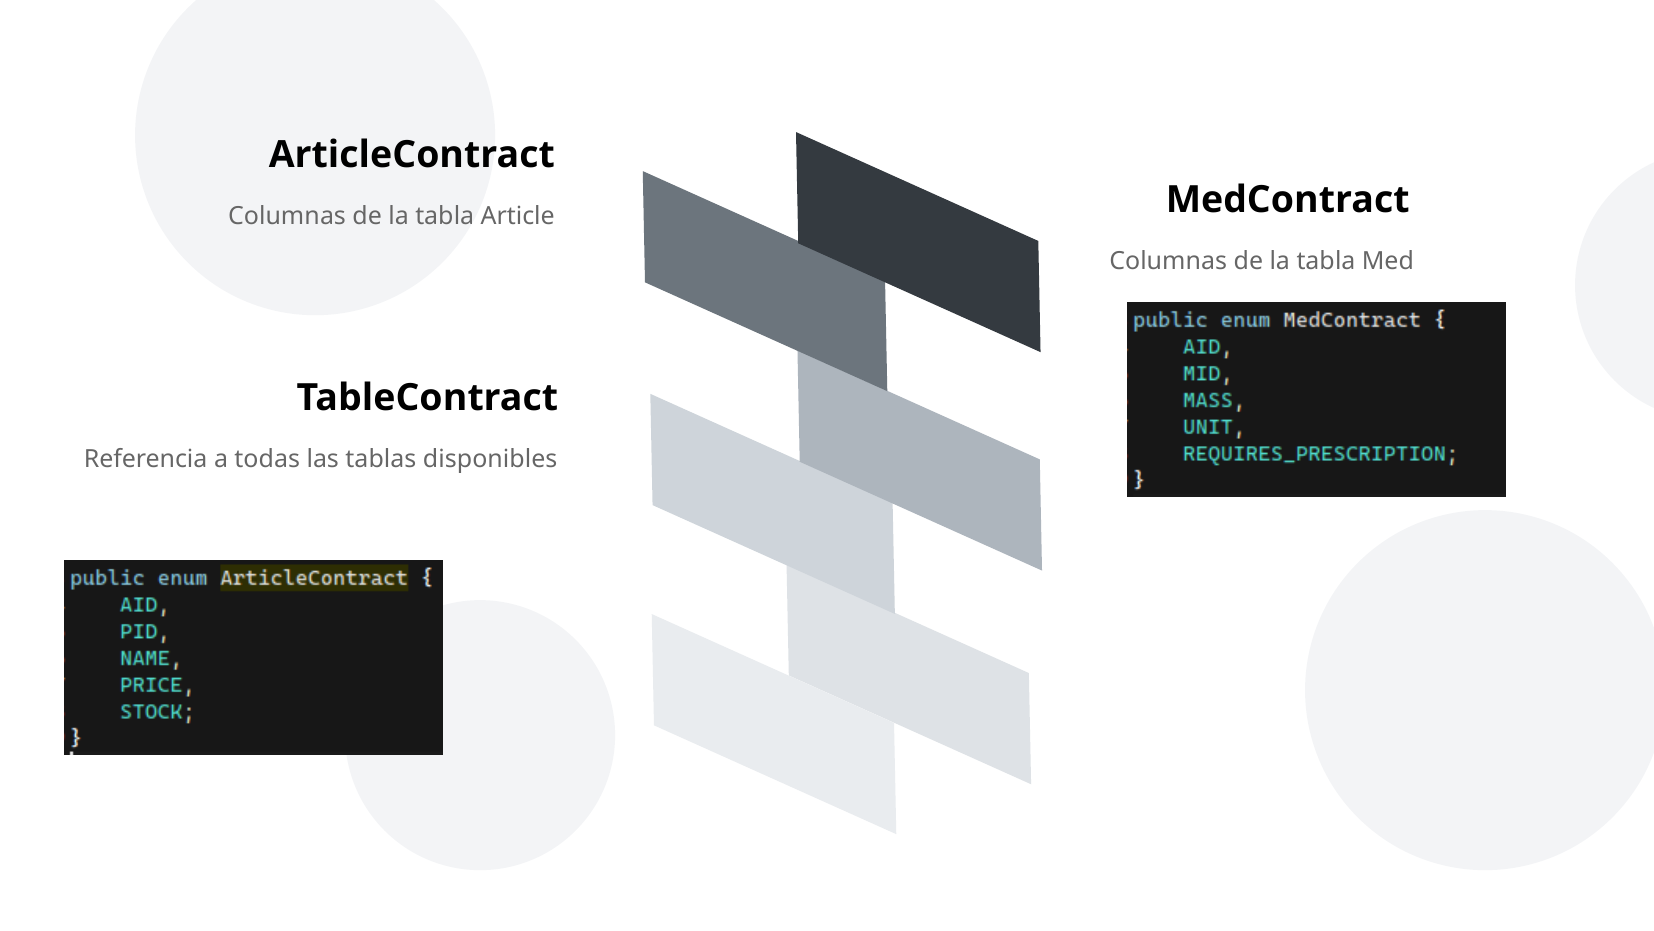

ArticleContract
MedContract
Columnas de la tabla Article
Columnas de la tabla Med
TableContract
Referencia a todas las tablas disponibles